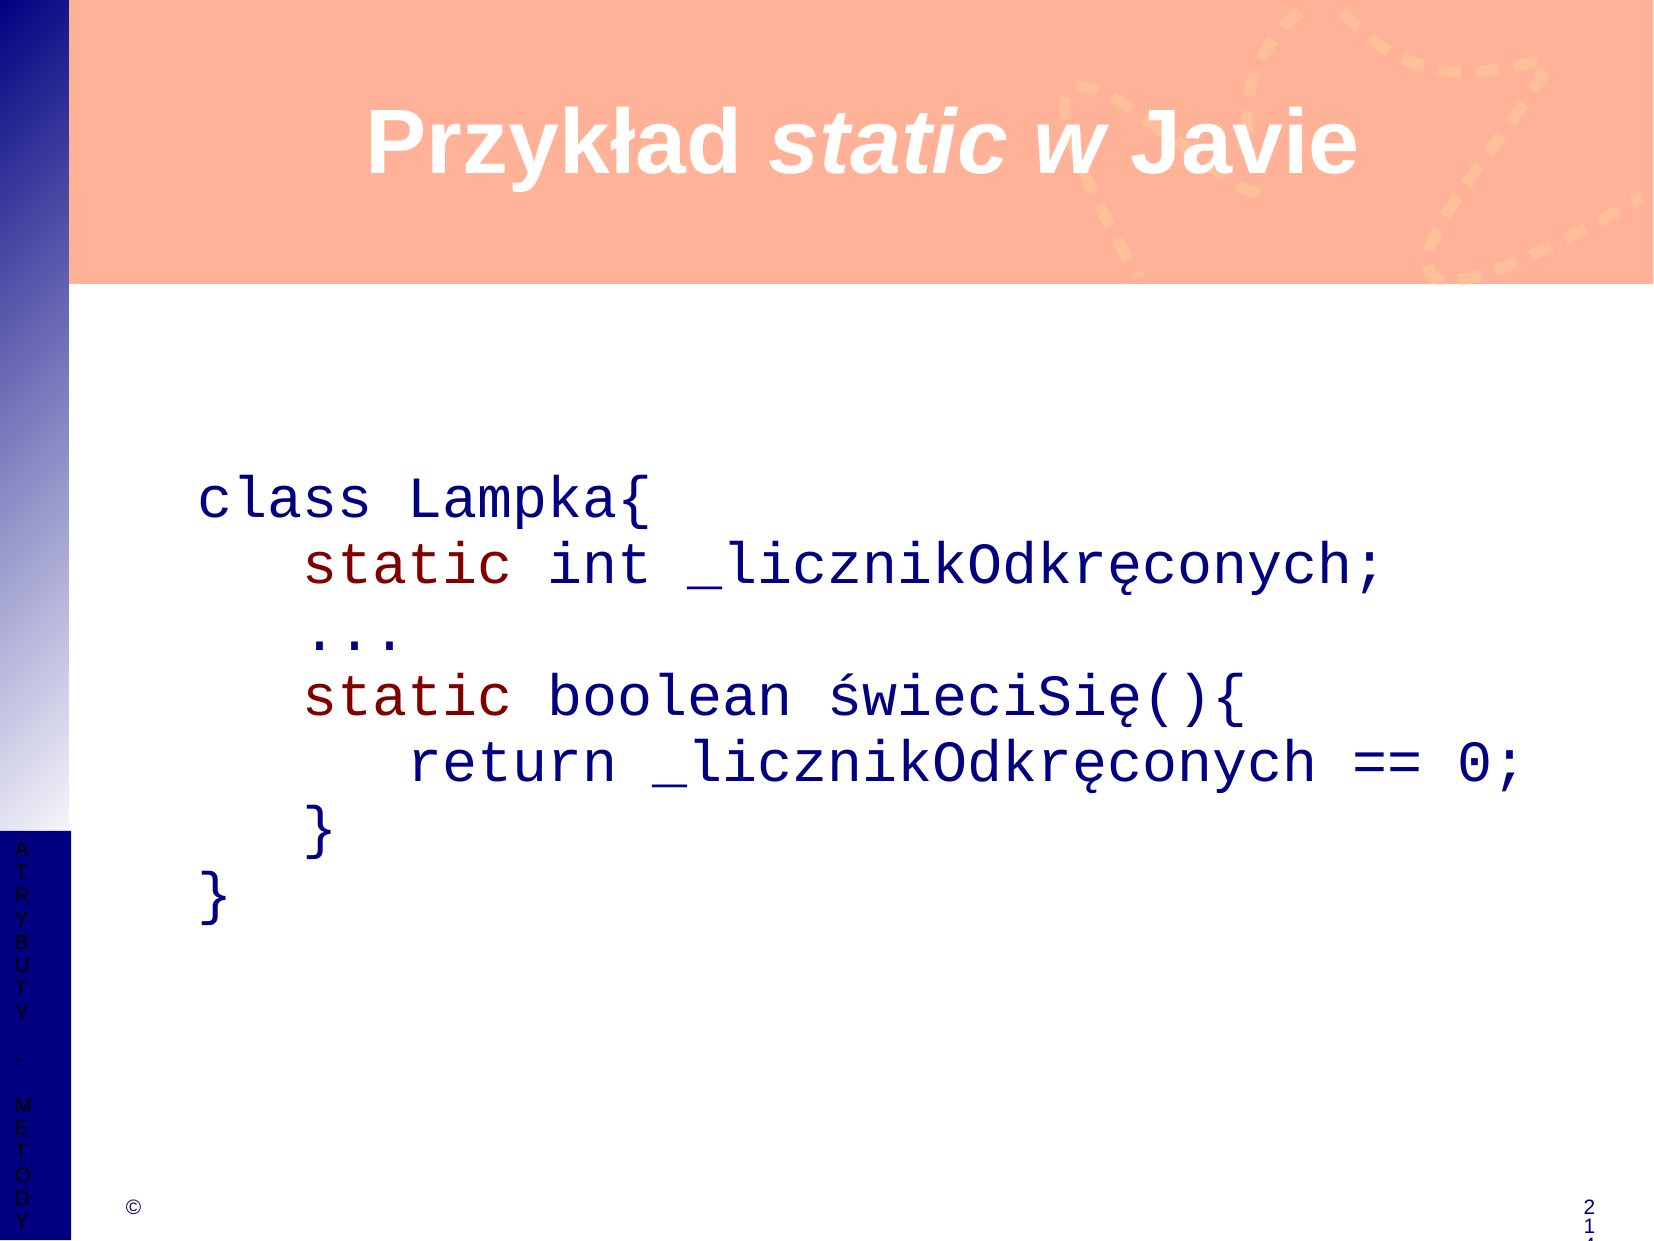

# Przykład static w Javie
class Lampka{
 static int _licznikOdkręconych;
 ...
 static boolean świeciSię(){
 return _licznikOdkręconych == 0;
 }
}
A
T
R
Y
B
U
T
Y
-
M
E
T
O
D
Y